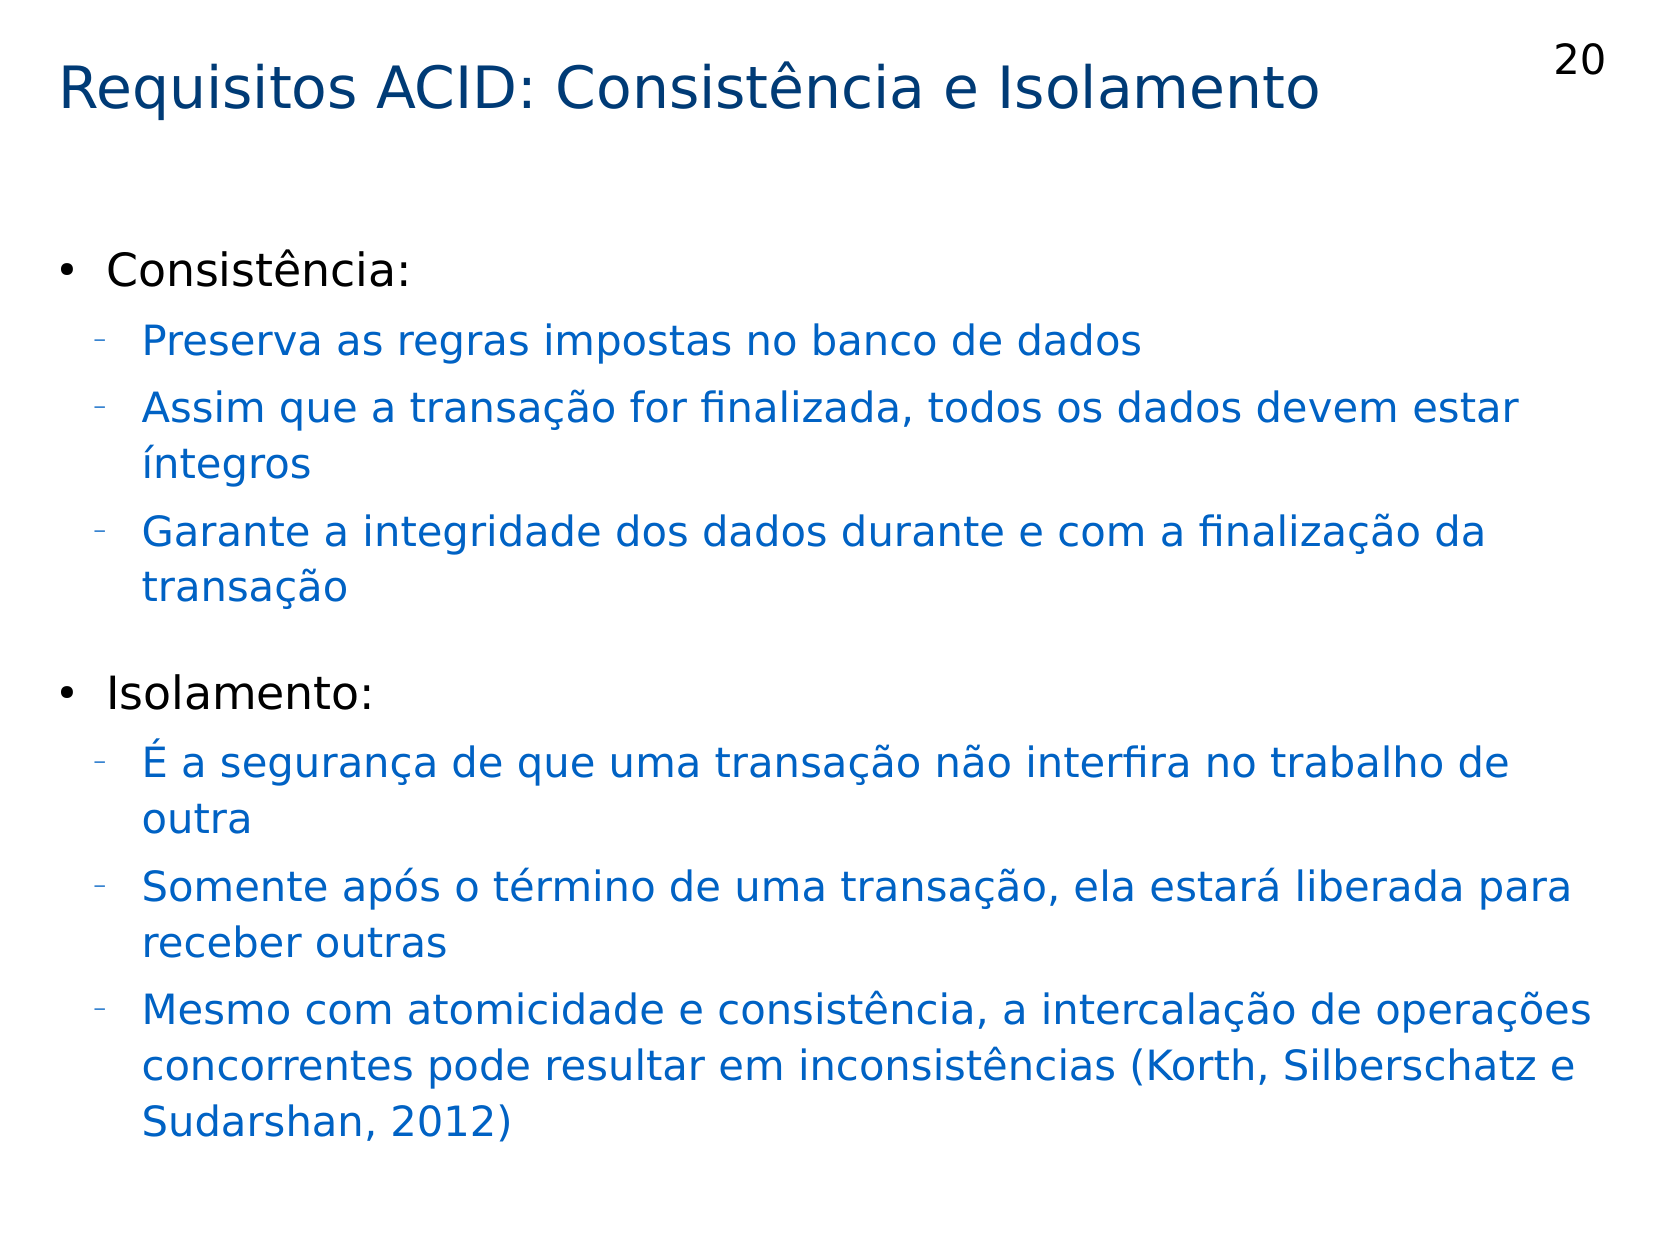

# Requisitos ACID: Consistência e Isolamento
20
Consistência:
Preserva as regras impostas no banco de dados
Assim que a transação for finalizada, todos os dados devem estar íntegros
Garante a integridade dos dados durante e com a finalização da transação
Isolamento:
É a segurança de que uma transação não interfira no trabalho de outra
Somente após o término de uma transação, ela estará liberada para receber outras
Mesmo com atomicidade e consistência, a intercalação de operações concorrentes pode resultar em inconsistências (Korth, Silberschatz e Sudarshan, 2012)